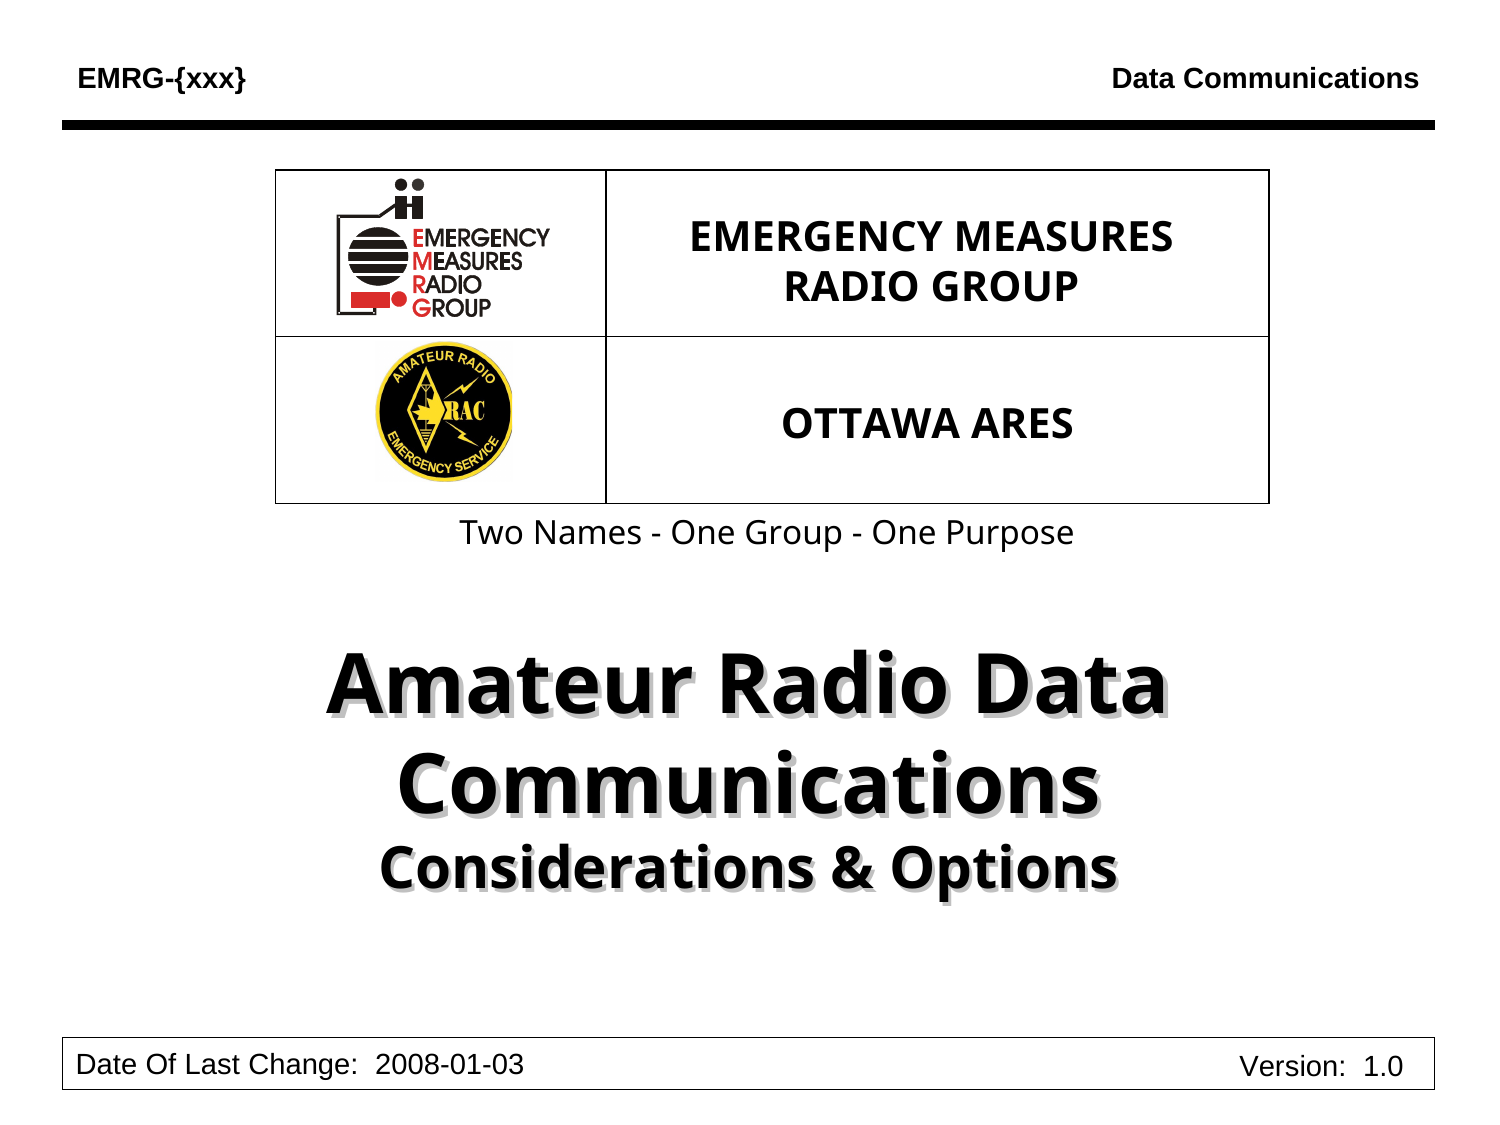

EMRG-{xxx}
Data Communications
EMERGENCY MEASURES RADIO GROUP
OTTAWA ARES
Two Names - One Group - One Purpose
Amateur Radio Data Communications
Considerations & Options
Emergency Measures Radio Group Ottawa ARES
1
Date Of Last Change: 2008-01-03
Version: 1.0